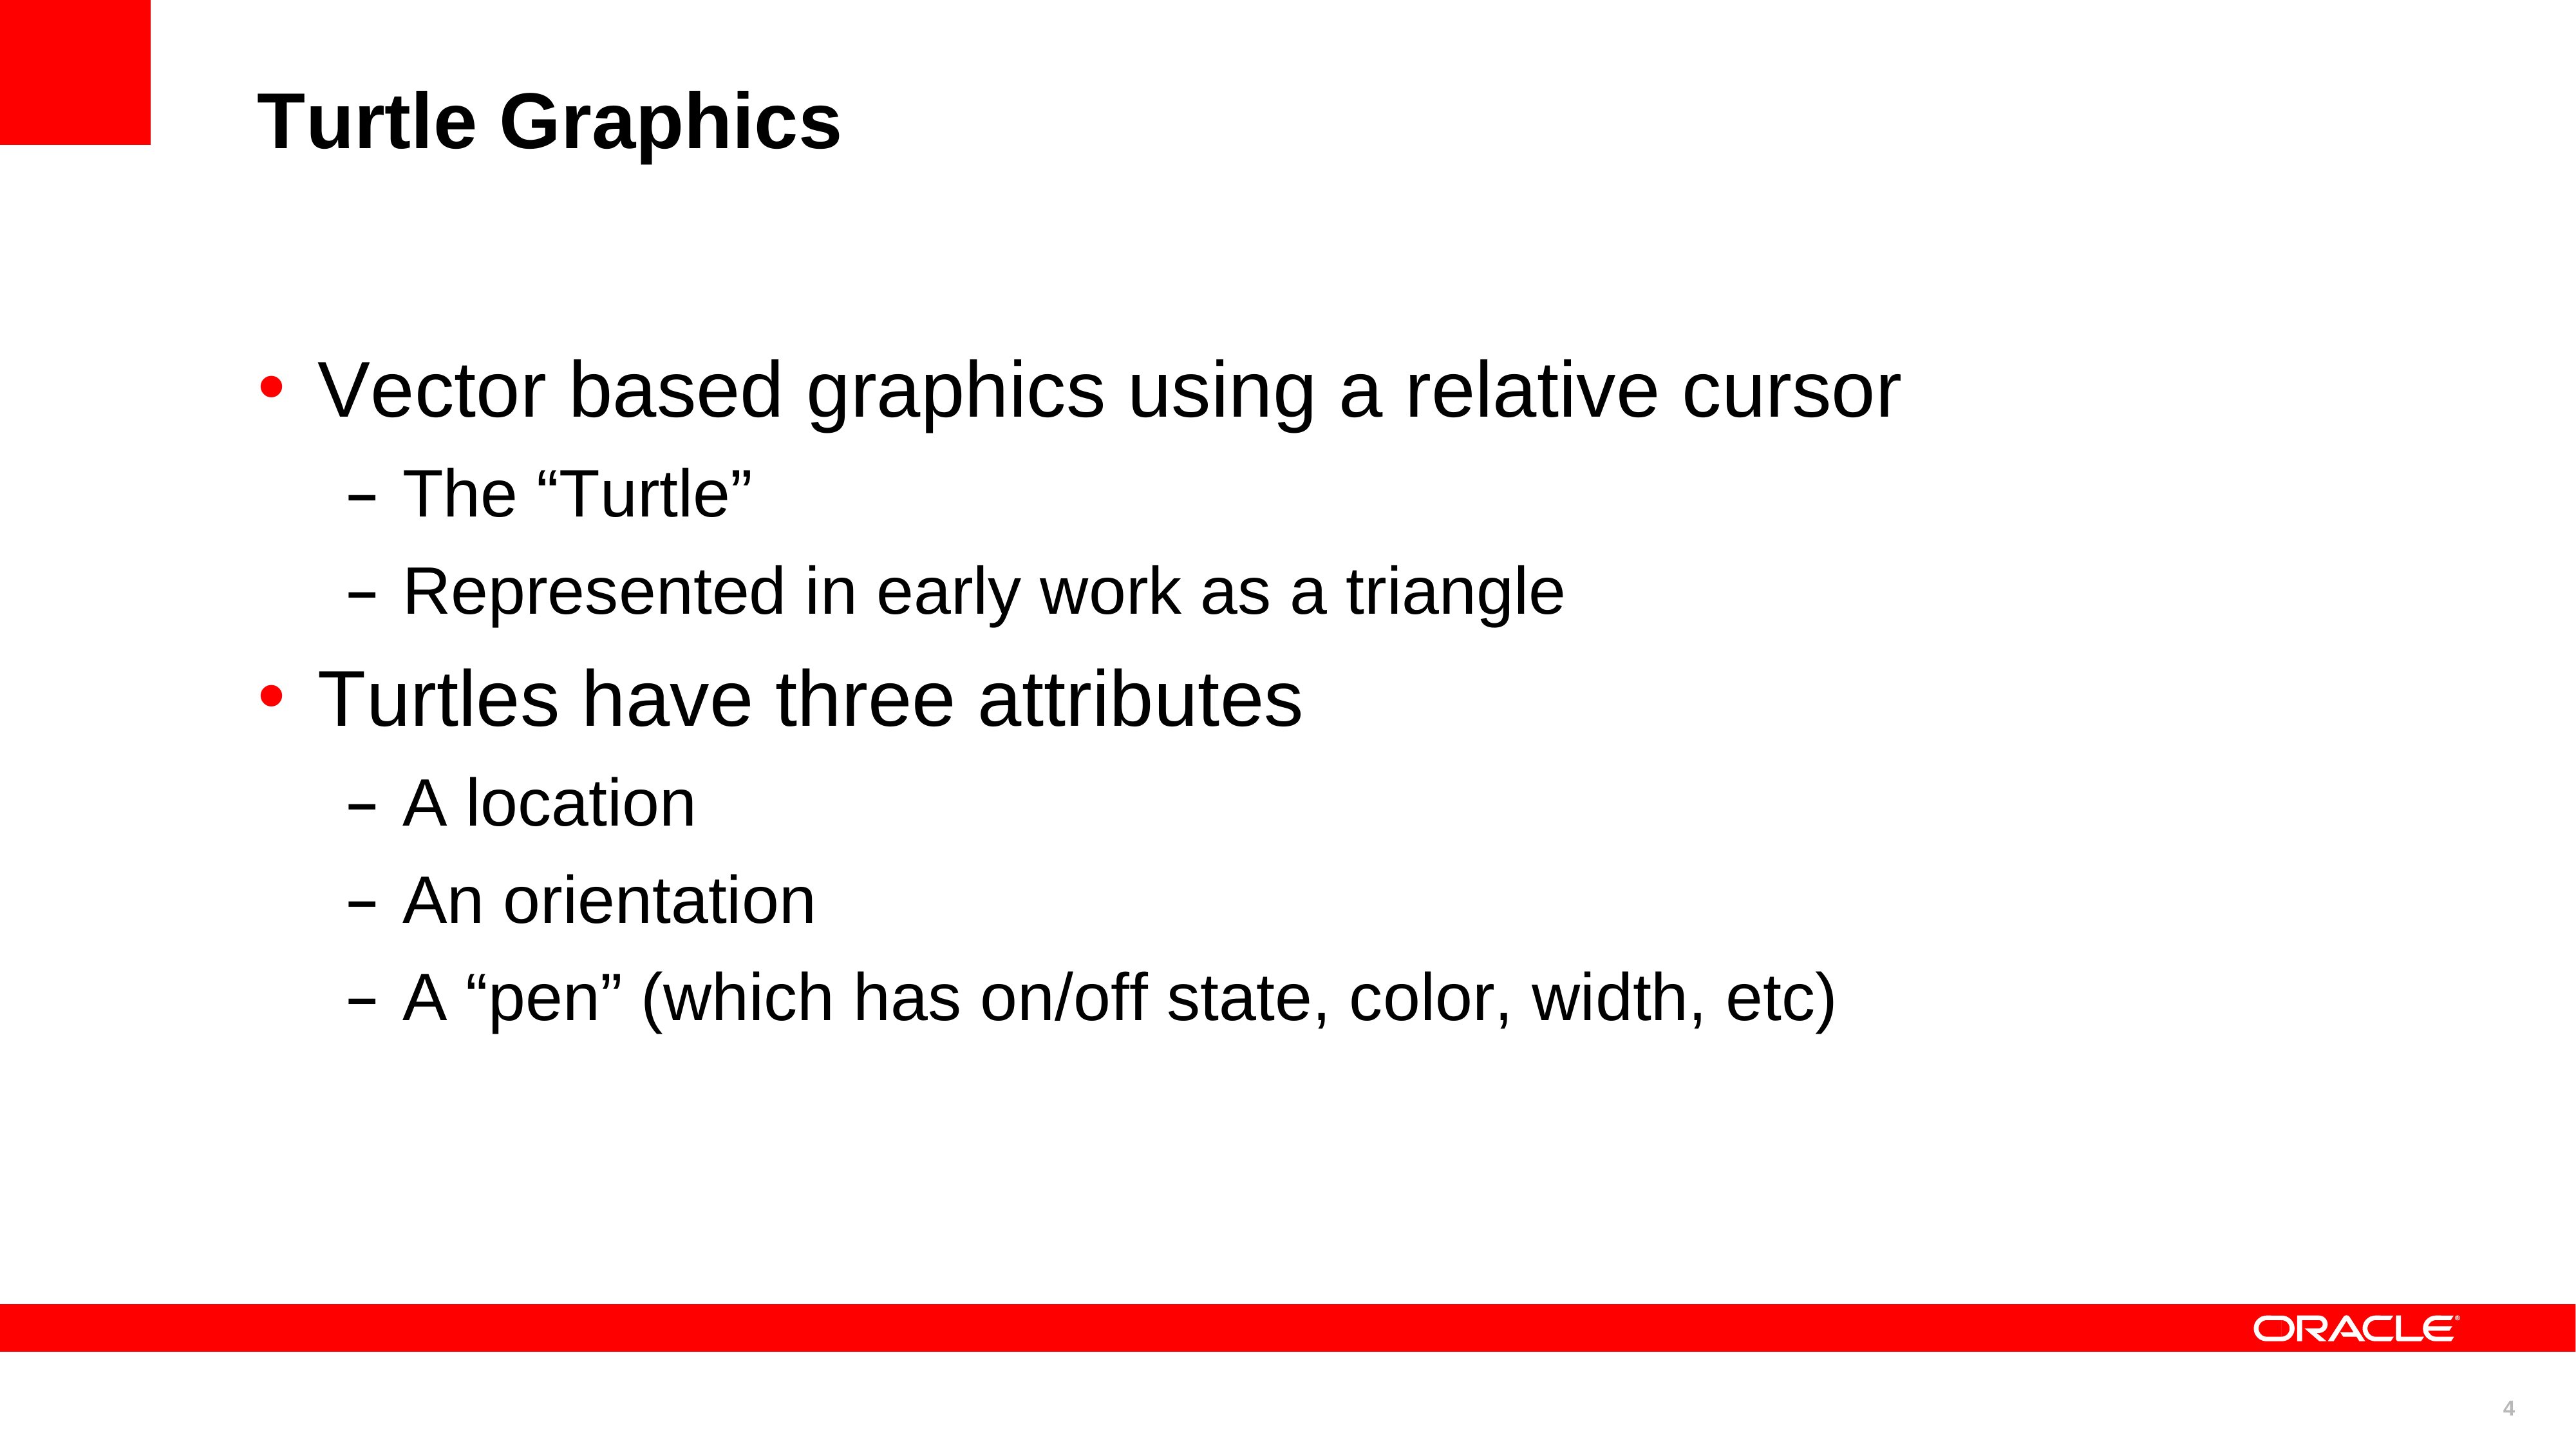

# Turtle Graphics
Vector based graphics using a relative cursor
The “Turtle”
Represented in early work as a triangle
Turtles have three attributes
A location
An orientation
A “pen” (which has on/off state, color, width, etc)